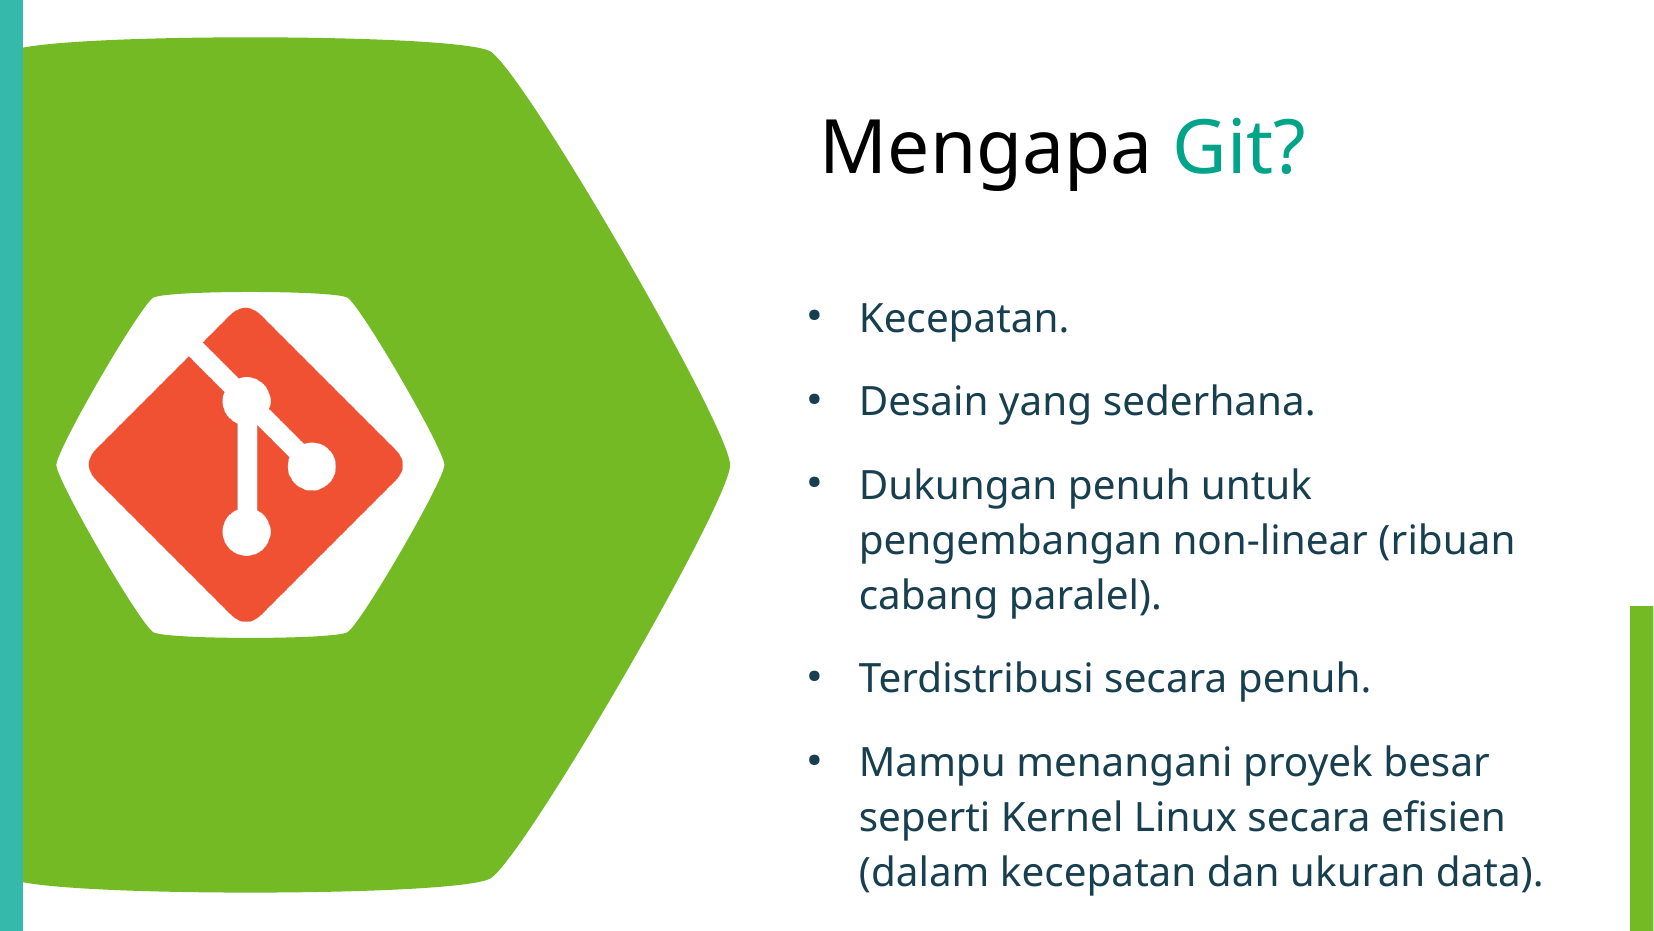

# Mengapa Git?
Kecepatan.
Desain yang sederhana.
Dukungan penuh untuk pengembangan non-linear (ribuan cabang paralel).
Terdistribusi secara penuh.
Mampu menangani proyek besar seperti Kernel Linux secara efisien (dalam kecepatan dan ukuran data).